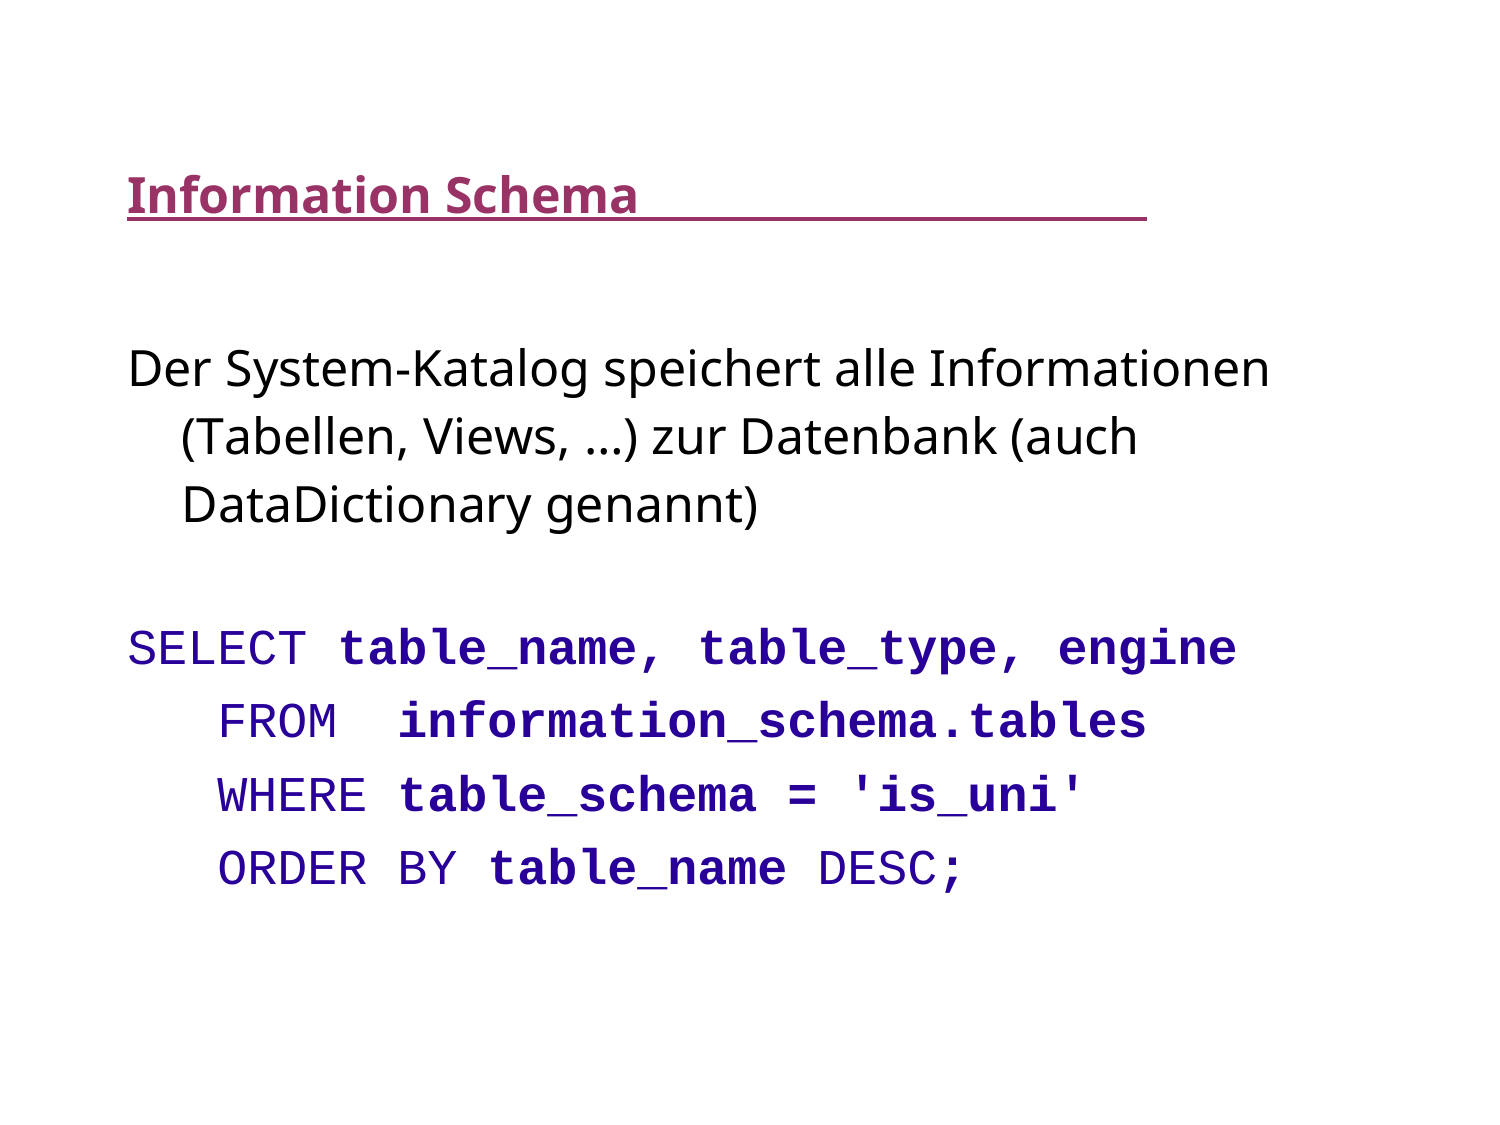

# Information Schema
Der System-Katalog speichert alle Informationen (Tabellen, Views, …) zur Datenbank (auch DataDictionary genannt)
SELECT table_name, table_type, engine
 FROM information_schema.tables
 WHERE table_schema = 'is_uni'
 ORDER BY table_name DESC;